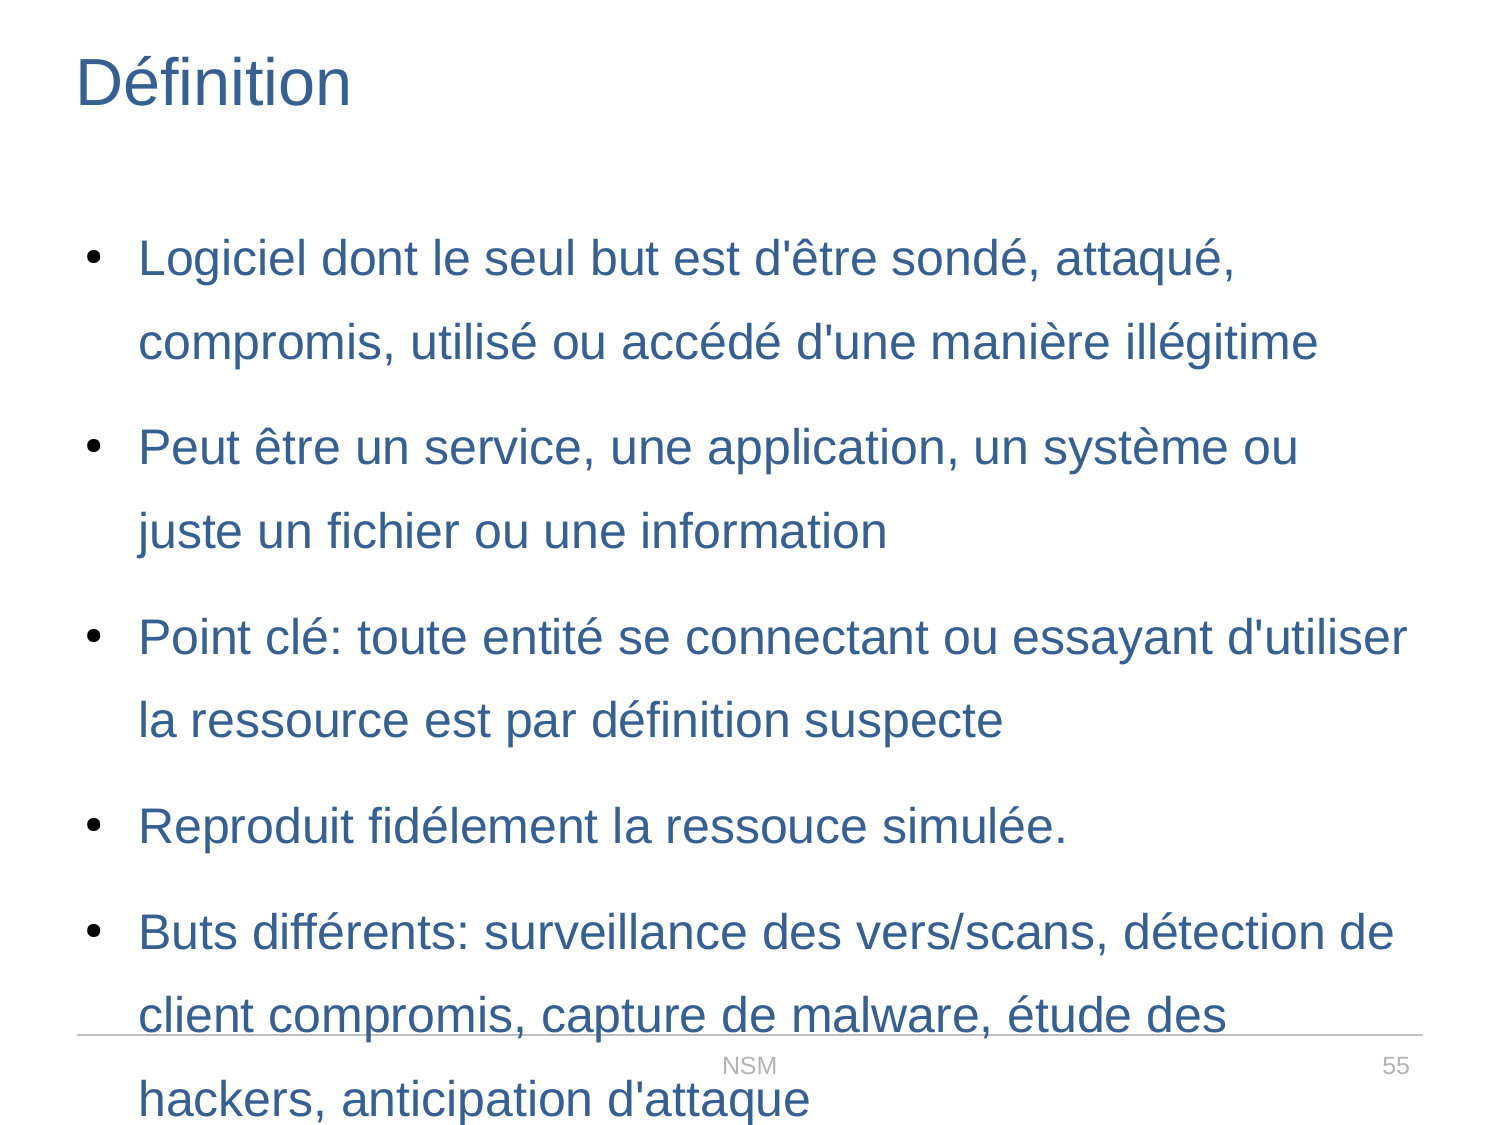

# Définition
Logiciel dont le seul but est d'être sondé, attaqué, compromis, utilisé ou accédé d'une manière illégitime
Peut être un service, une application, un système ou juste un fichier ou une information
Point clé: toute entité se connectant ou essayant d'utiliser la ressource est par définition suspecte
Reproduit fidélement la ressouce simulée.
Buts différents: surveillance des vers/scans, détection de client compromis, capture de malware, étude des hackers, anticipation d'attaque
Your footer here
55